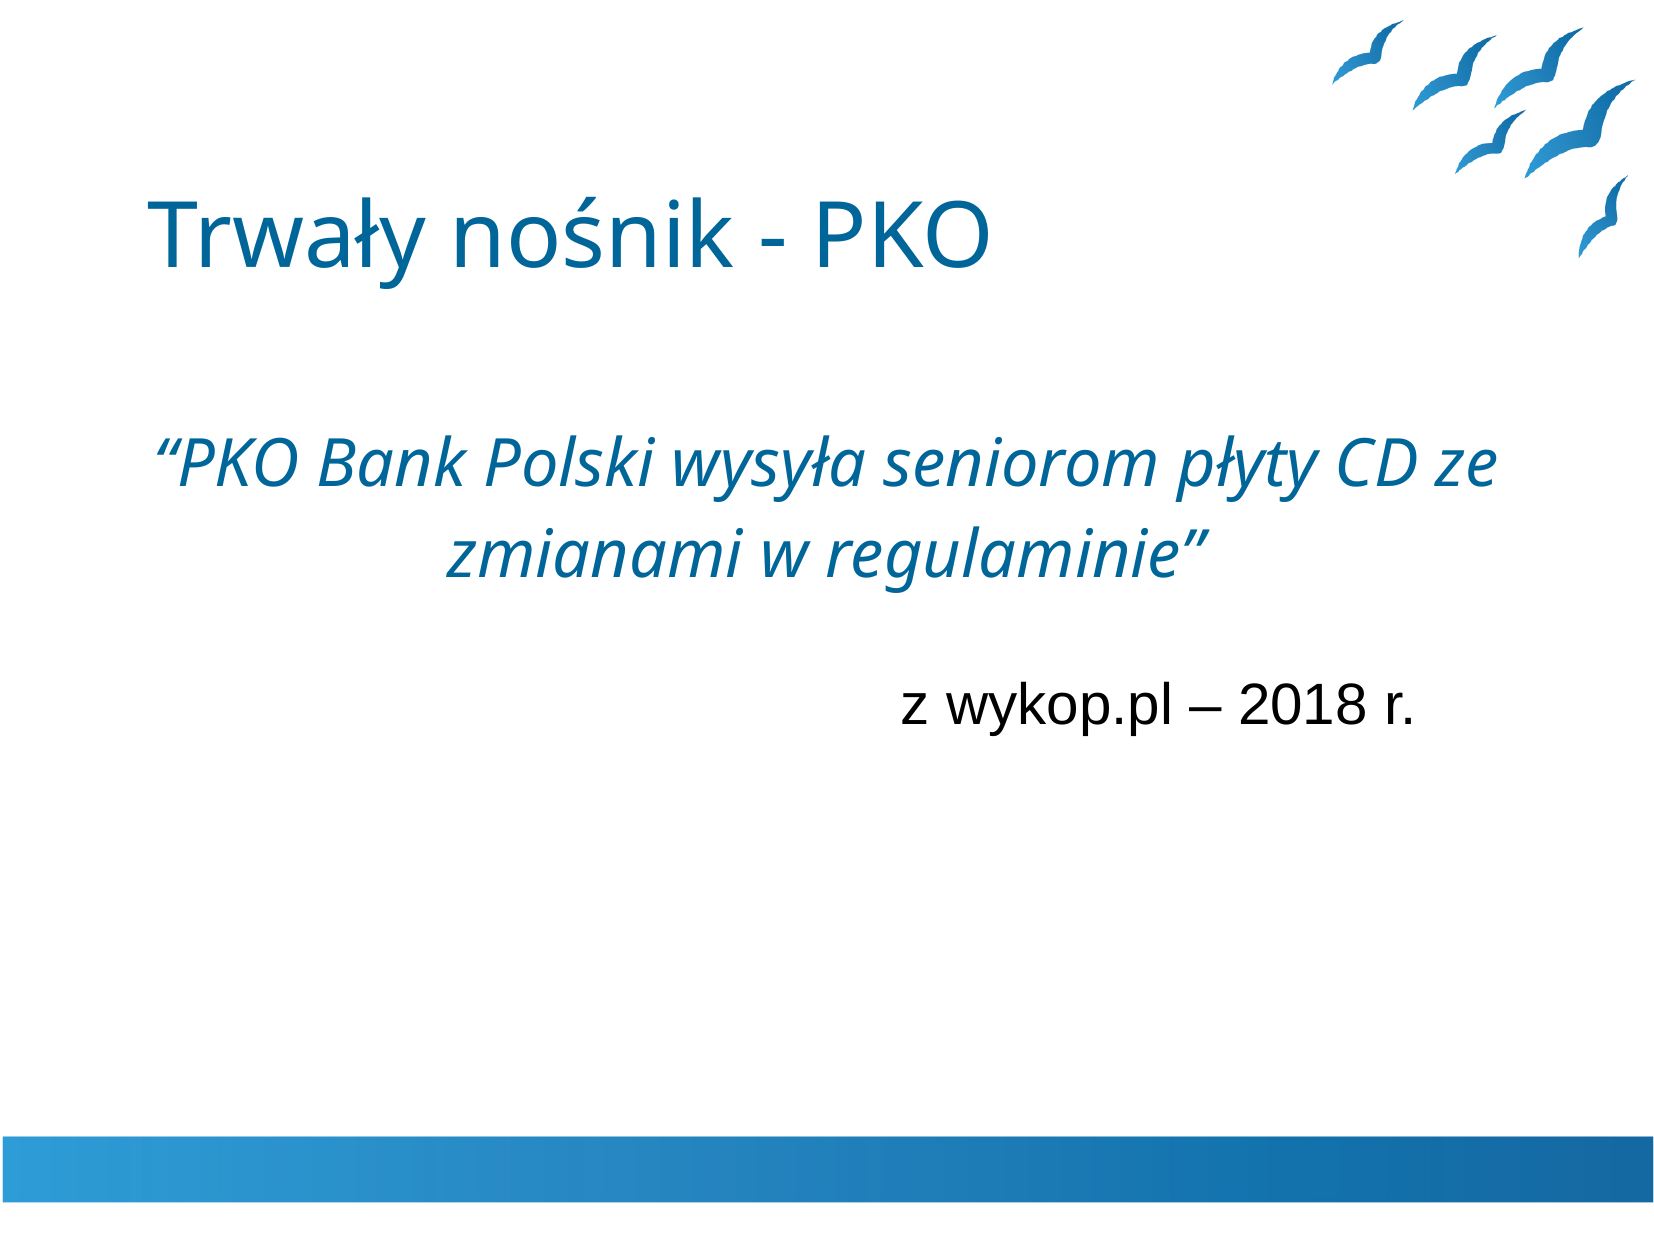

# Trwały nośnik - PKO
“PKO Bank Polski wysyła seniorom płyty CD ze zmianami w regulaminie”
									z wykop.pl – 2018 r.